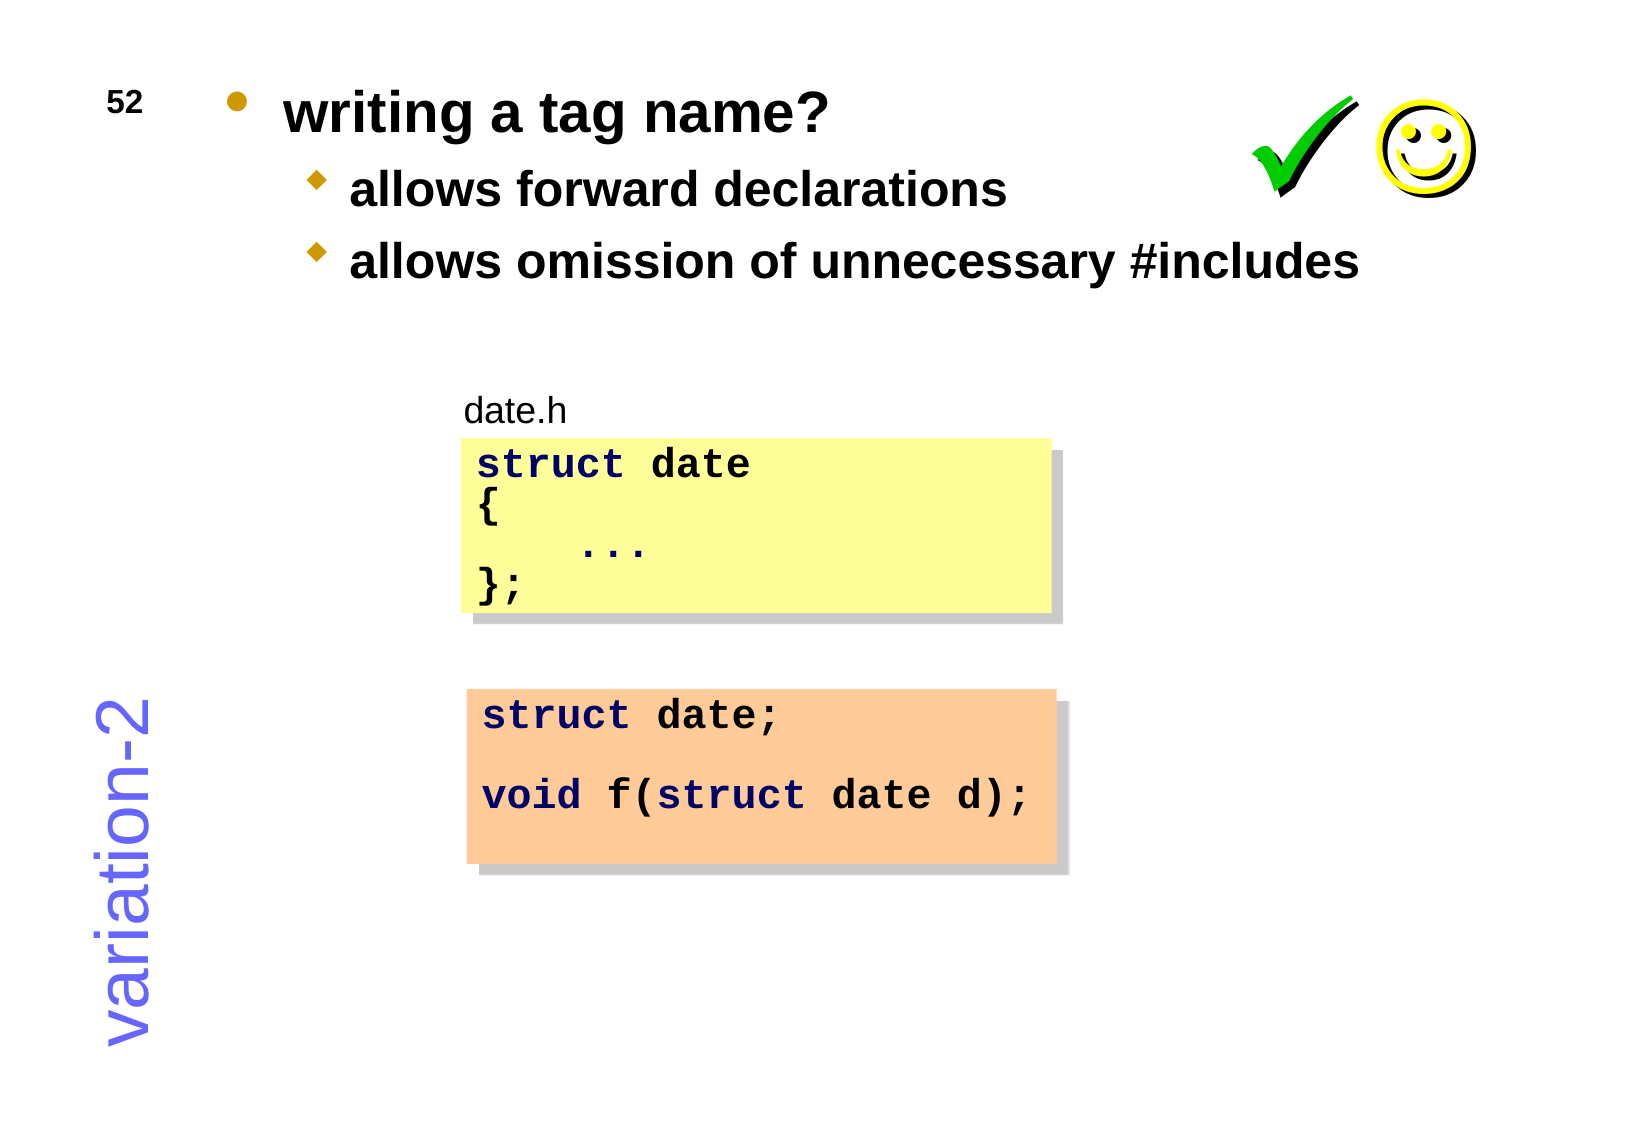



52
writing a tag name?
allows forward declarations
allows omission of unnecessary #includes
date.h
struct date
{
 ...
};
# variation-2
struct date;
void f(struct date d);